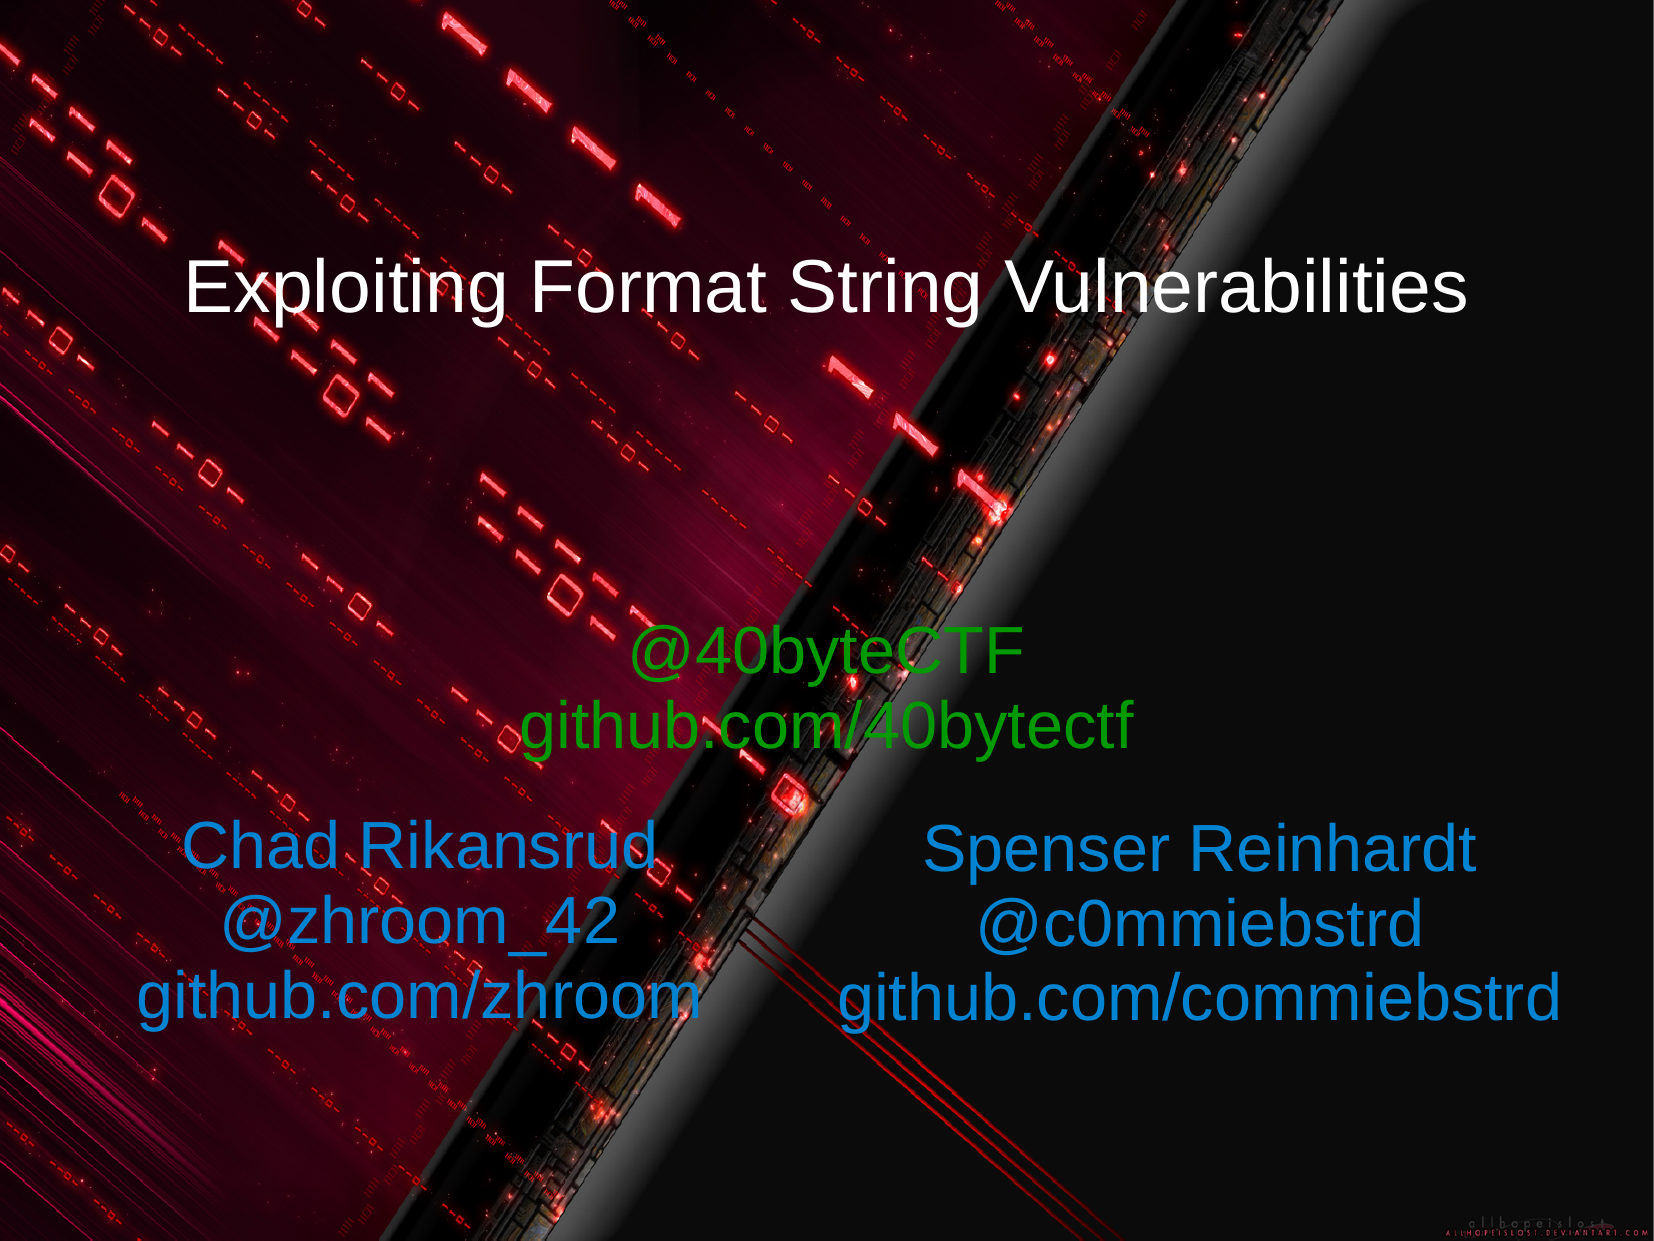

# Exploiting Format String Vulnerabilities
@40byteCTF
github.com/40bytectf
Chad Rikansrud
@zhroom_42
github.com/zhroom
Spenser Reinhardt
@c0mmiebstrd
github.com/commiebstrd